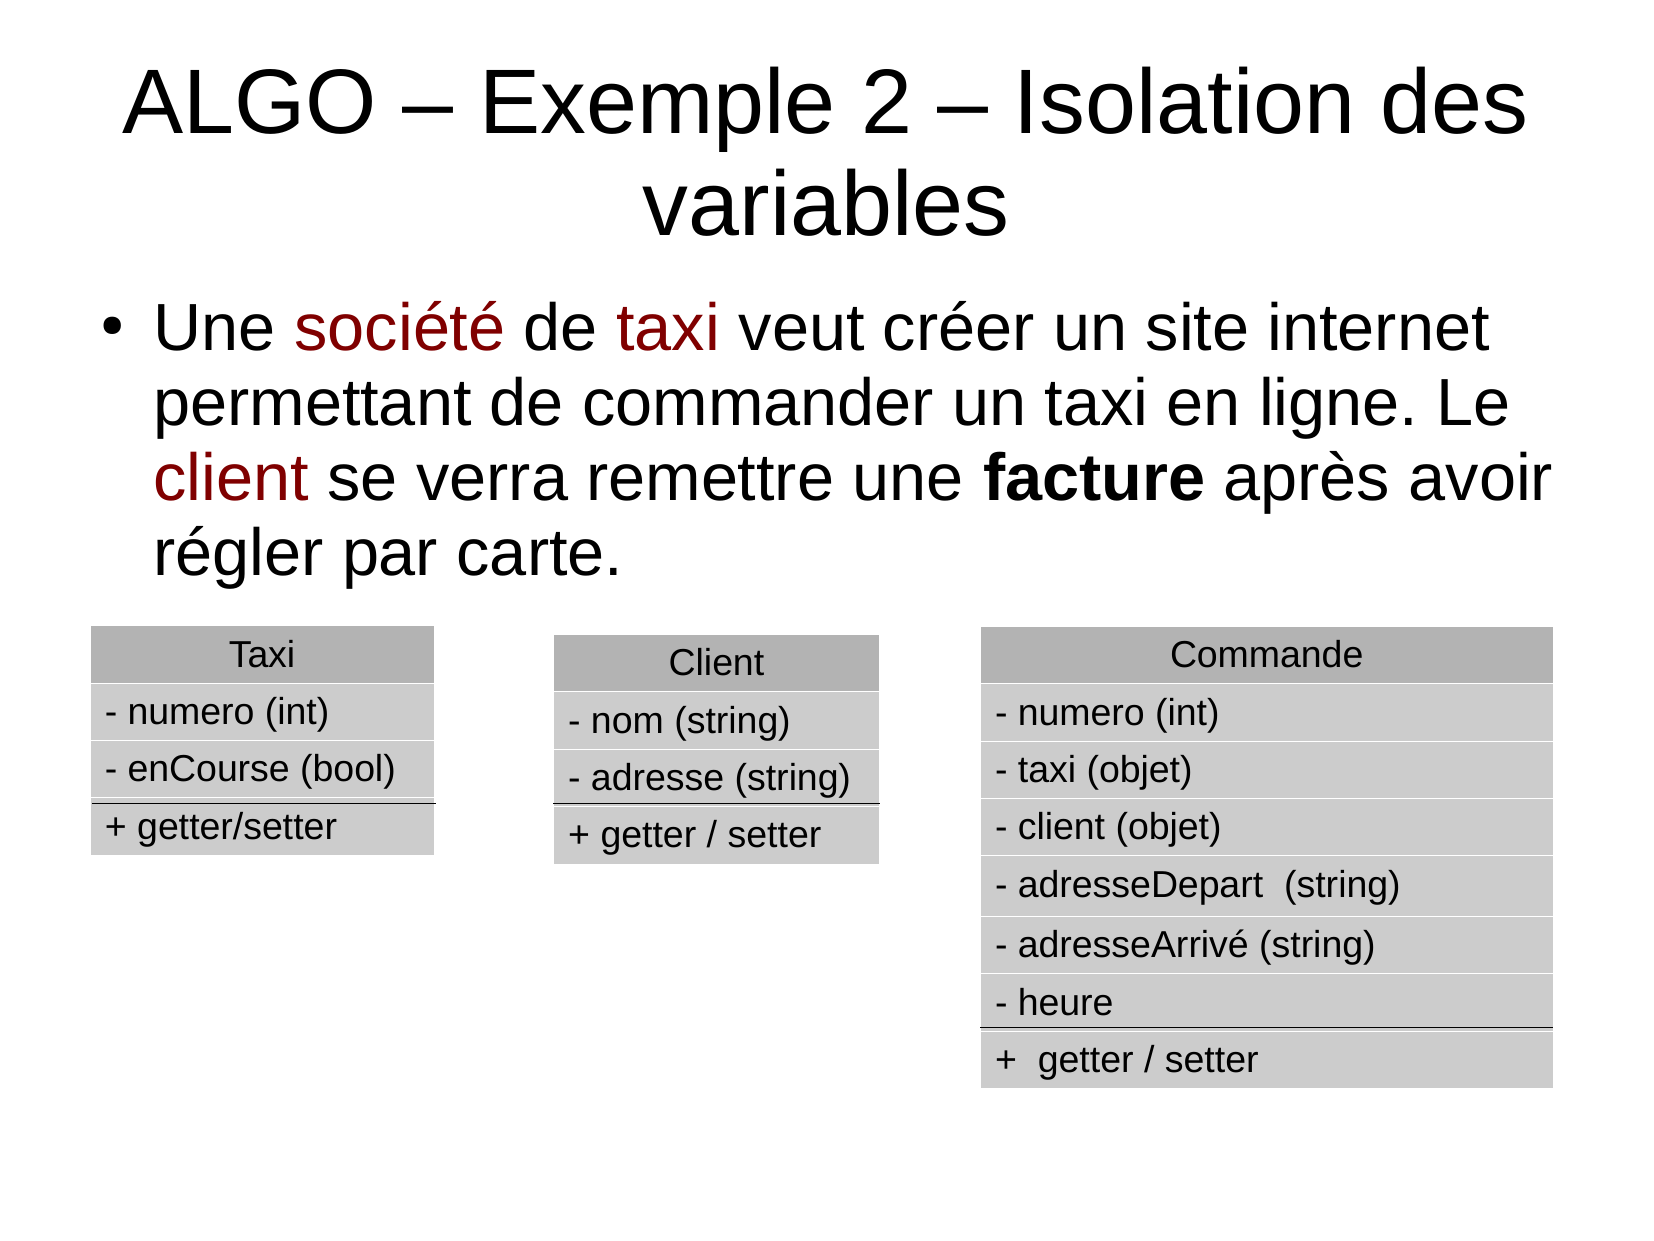

# ALGO – Exemple 2 – Isolation des variables
Une société de taxi veut créer un site internet permettant de commander un taxi en ligne. Le client se verra remettre une facture après avoir régler par carte.
| Taxi |
| --- |
| - numero (int) |
| - enCourse (bool) |
| + getter/setter |
| Commande |
| --- |
| - numero (int) |
| - taxi (objet) |
| - client (objet) |
| - adresseDepart (string) |
| - adresseArrivé (string) |
| - heure |
| + getter / setter |
| Client |
| --- |
| - nom (string) |
| - adresse (string) |
| + getter / setter |